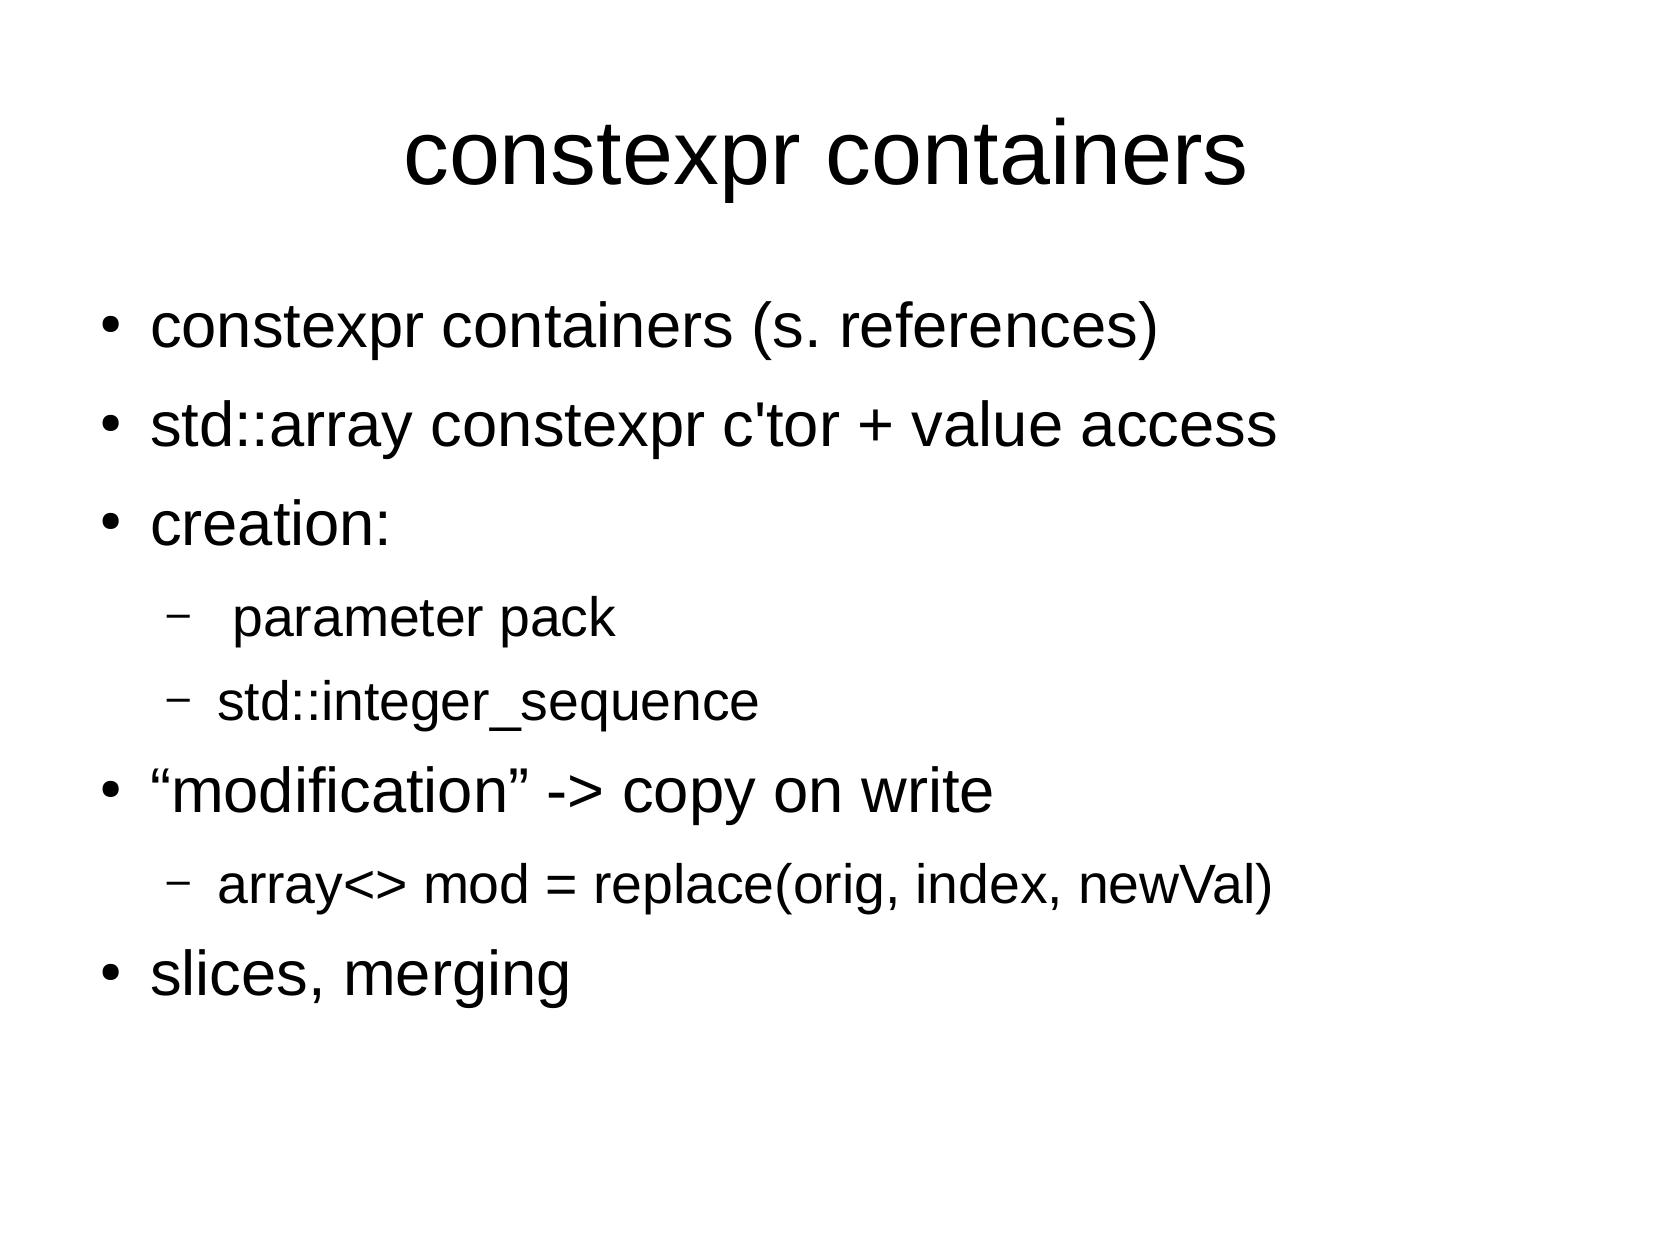

# constexpr containers
constexpr containers (s. references)
std::array constexpr c'tor + value access
creation:
 parameter pack
std::integer_sequence
“modification” -> copy on write
array<> mod = replace(orig, index, newVal)
slices, merging